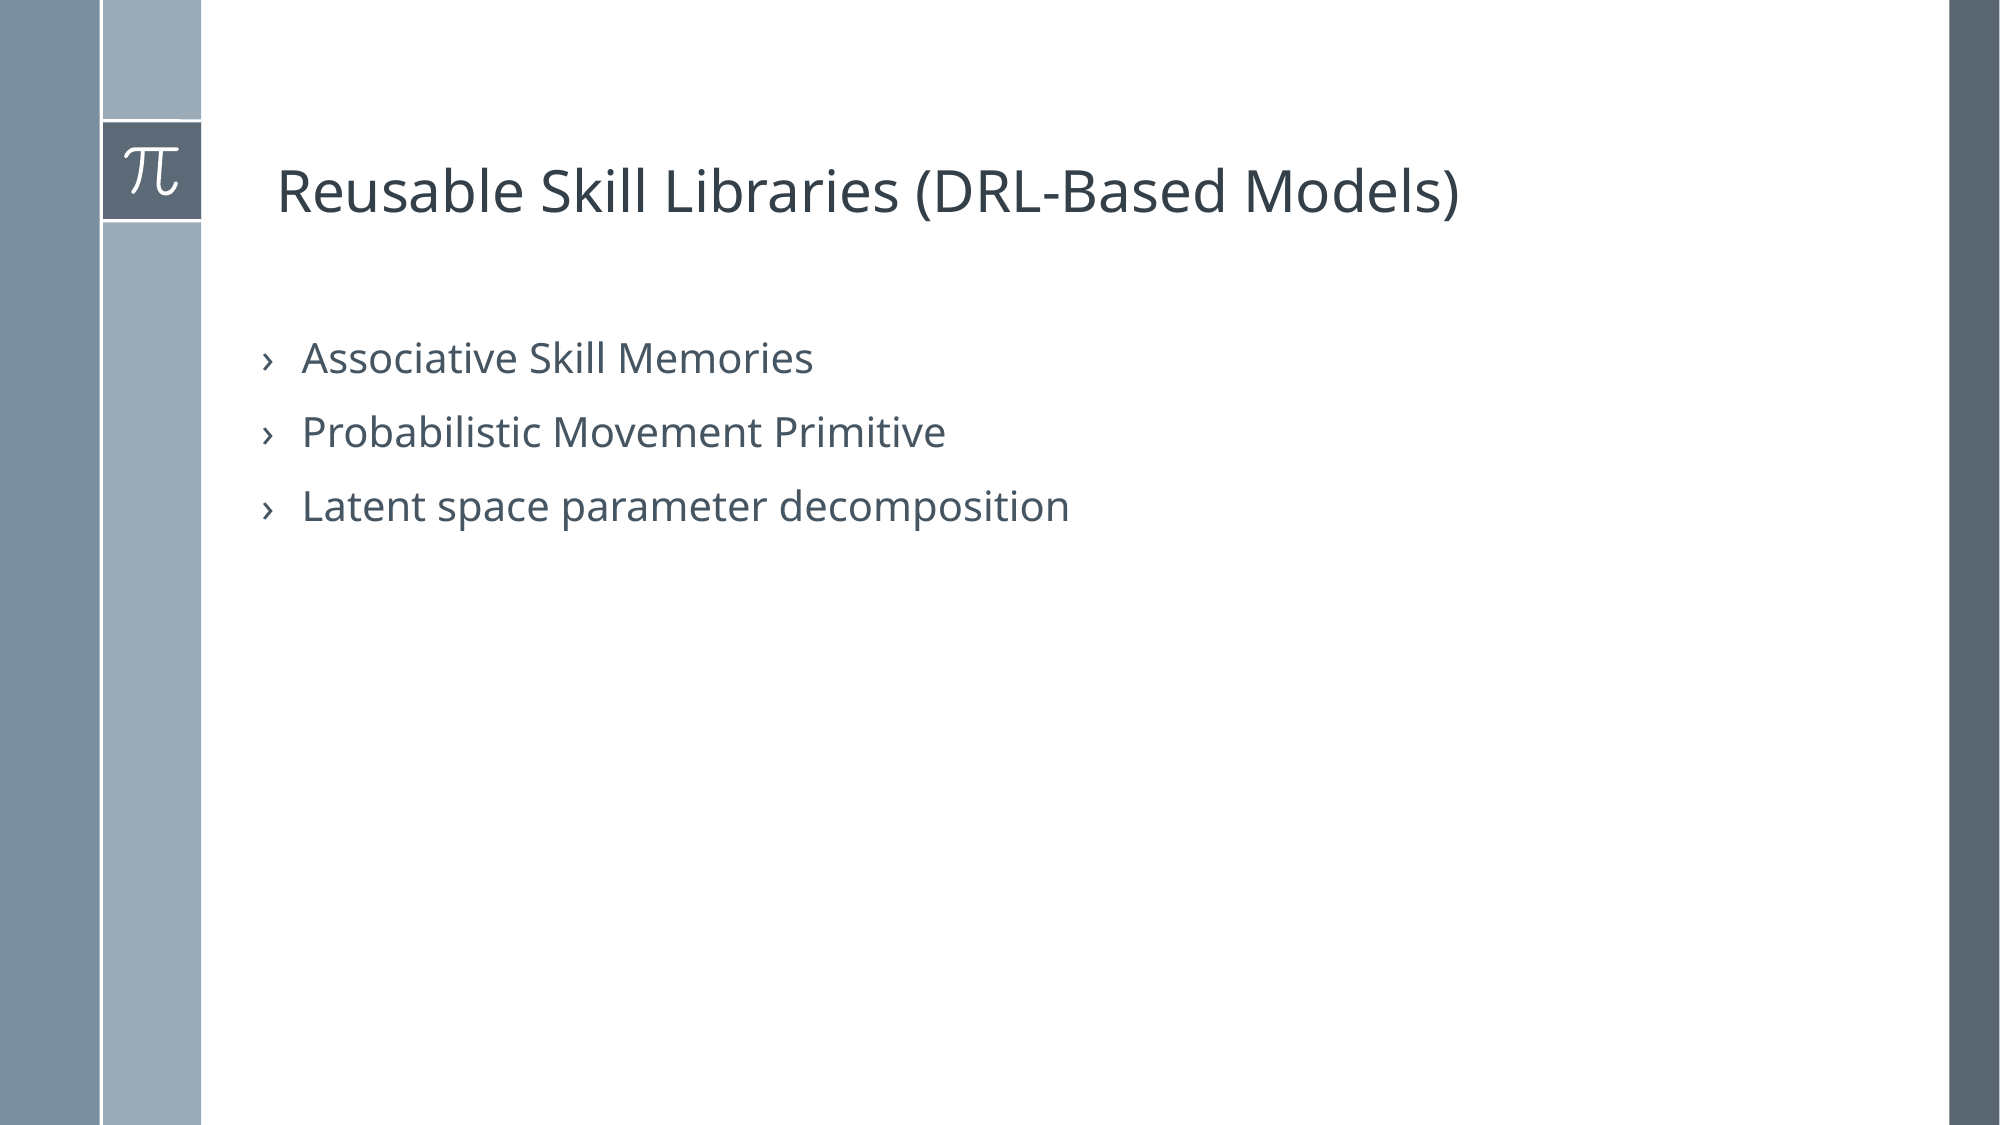

Reusable Skill Libraries (DRL-Based Models)
Associative Skill Memories
Probabilistic Movement Primitive
Latent space parameter decomposition